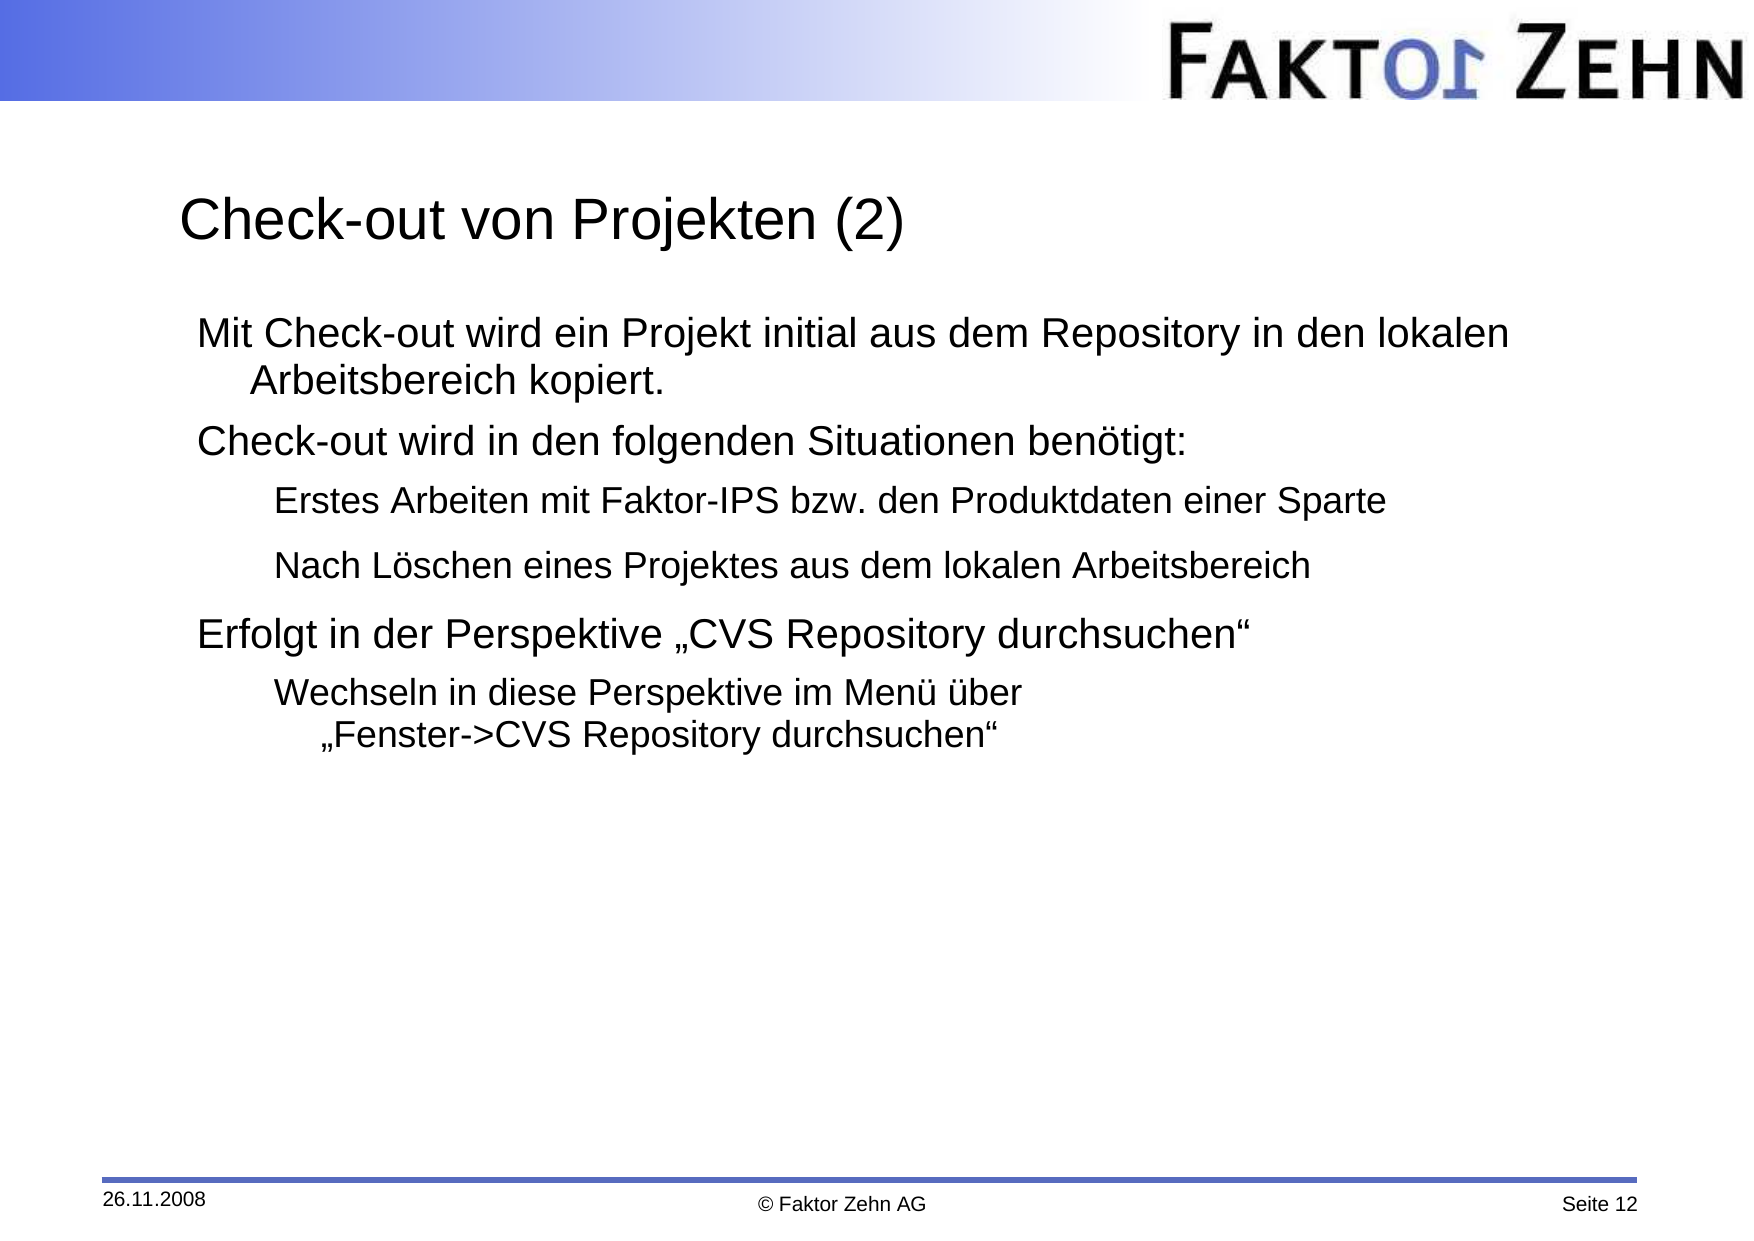

# Check-out von Projekten (2)
Mit Check-out wird ein Projekt initial aus dem Repository in den lokalen Arbeitsbereich kopiert.
Check-out wird in den folgenden Situationen benötigt:
Erstes Arbeiten mit Faktor-IPS bzw. den Produktdaten einer Sparte
Nach Löschen eines Projektes aus dem lokalen Arbeitsbereich
Erfolgt in der Perspektive „CVS Repository durchsuchen“
Wechseln in diese Perspektive im Menü über
„Fenster->CVS Repository durchsuchen“